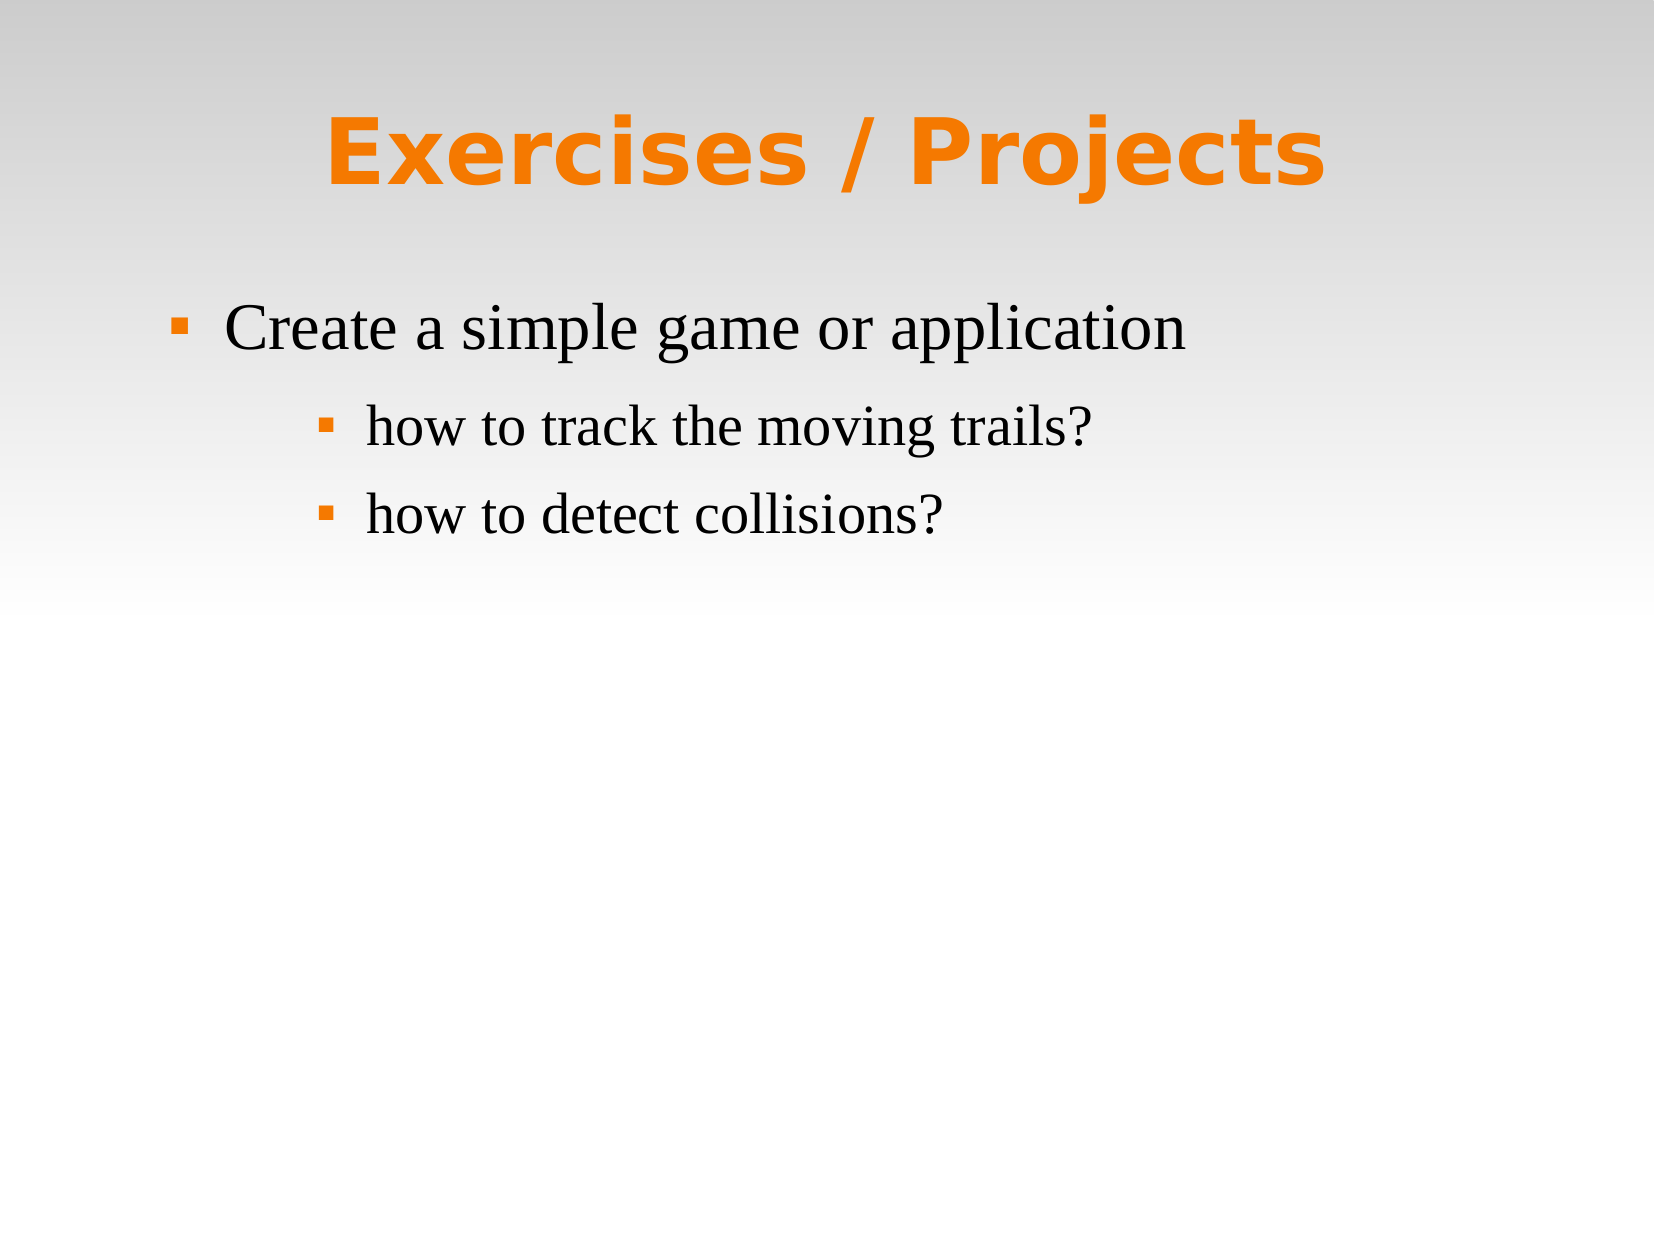

# Exercises / Projects
Create a simple game or application
how to track the moving trails?
how to detect collisions?